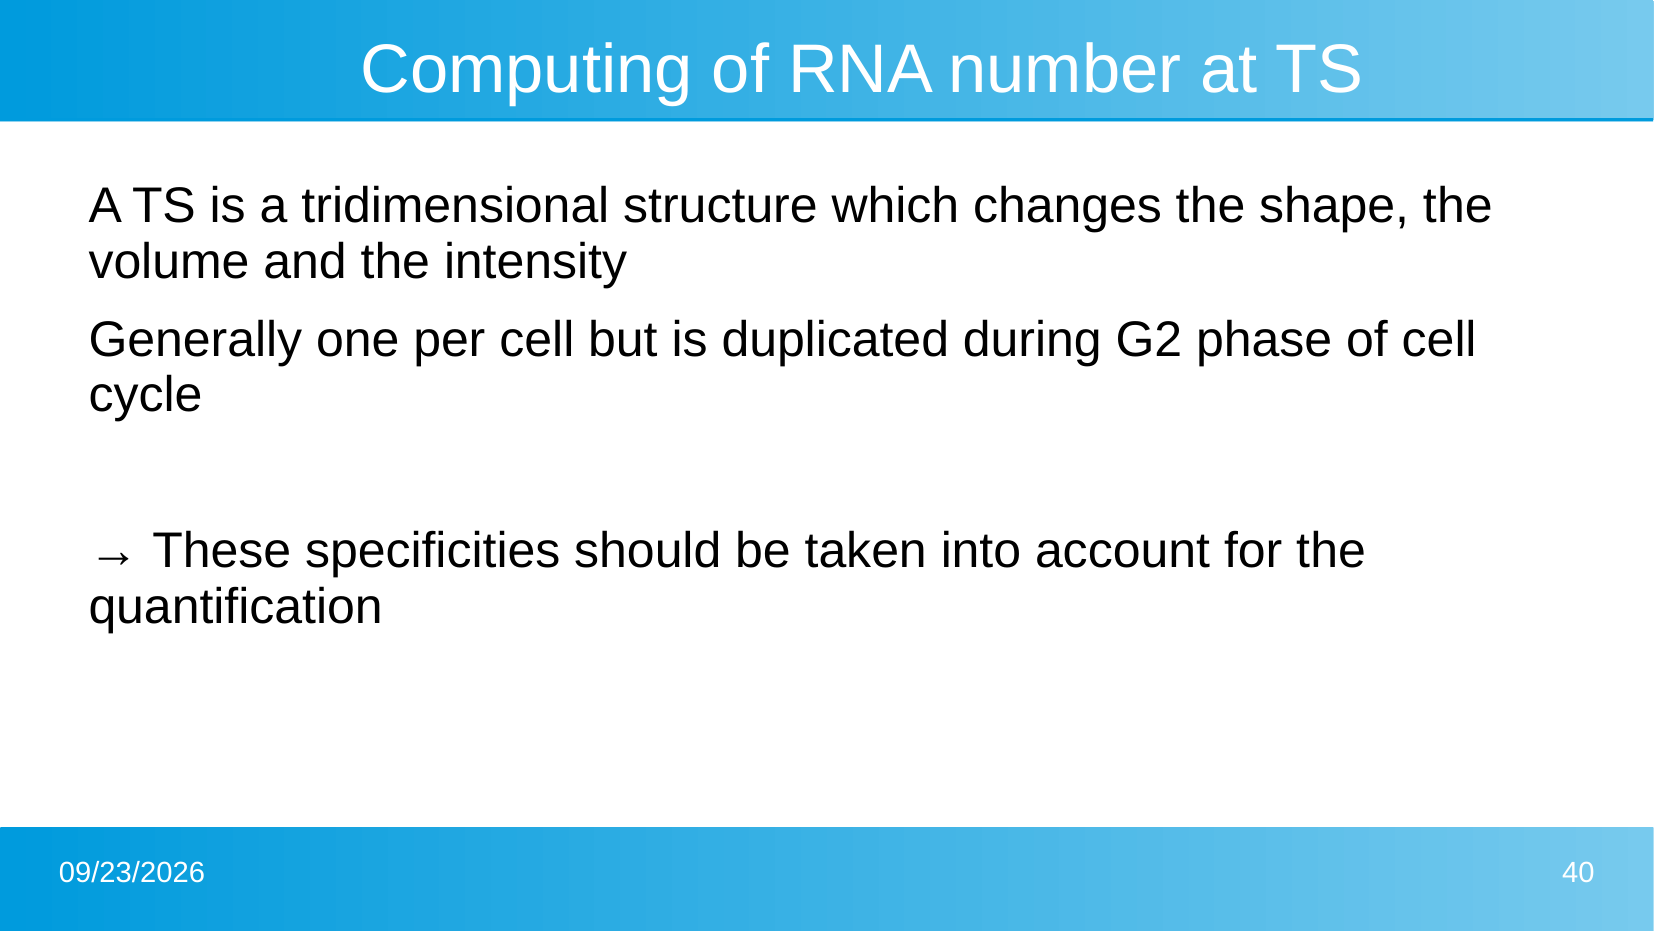

# Computing of RNA number at TS
A TS is a tridimensional structure which changes the shape, the volume and the intensity
Generally one per cell but is duplicated during G2 phase of cell cycle
→ These specificities should be taken into account for the quantification
40